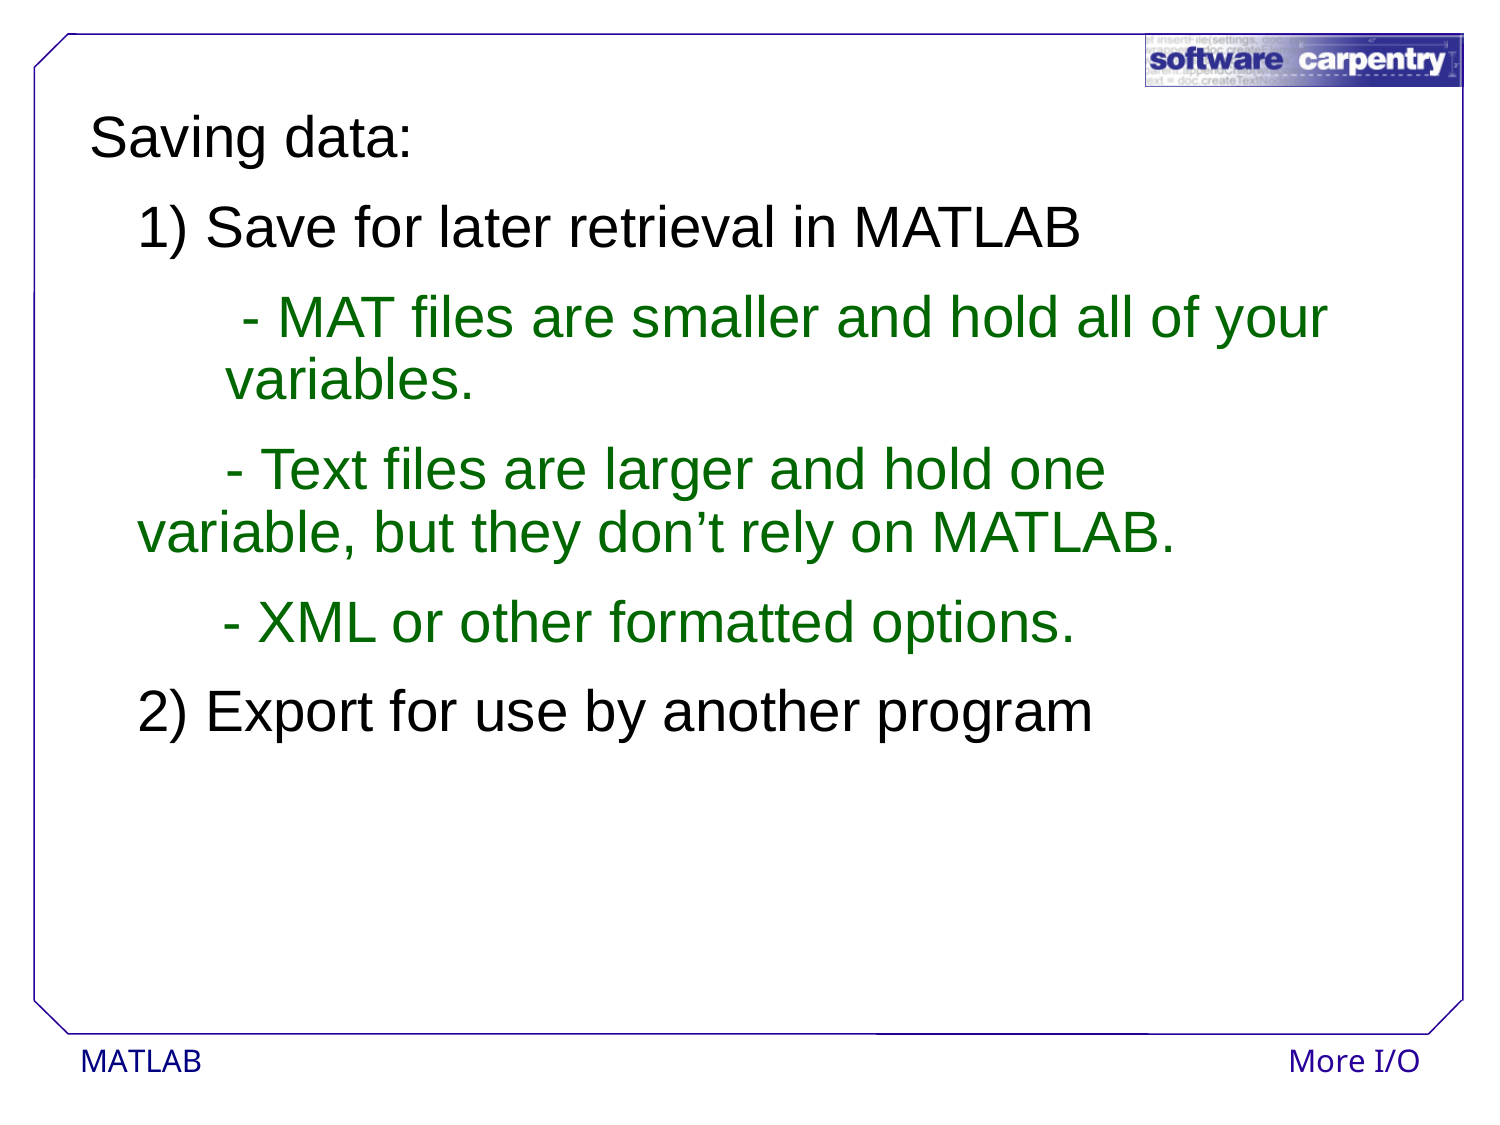

# Saving data:
	1) Save for later retrieval in MATLAB
			 - MAT files are smaller and hold all of your 		variables.
			- Text files are larger and hold one 	variable, but they don’t rely on MATLAB.
		- XML or other formatted options.
	2) Export for use by another program